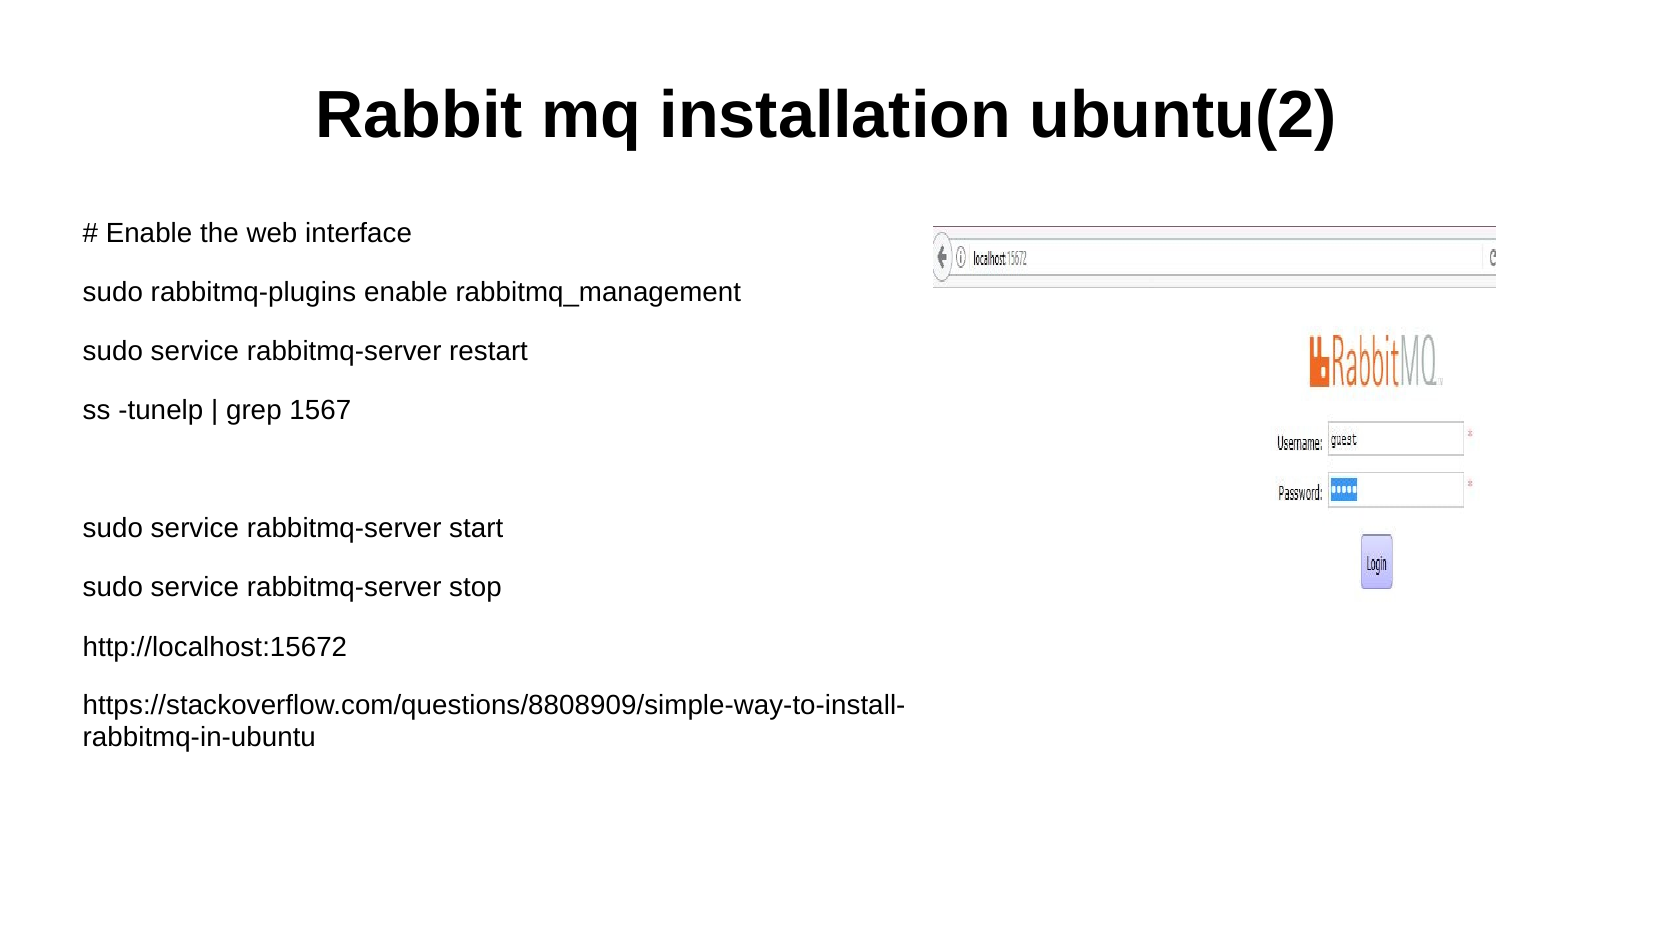

# Rabbit mq installation ubuntu(2)
# Enable the web interface
sudo rabbitmq-plugins enable rabbitmq_management
sudo service rabbitmq-server restart
ss -tunelp | grep 1567
sudo service rabbitmq-server start
sudo service rabbitmq-server stop
http://localhost:15672
https://stackoverflow.com/questions/8808909/simple-way-to-install-rabbitmq-in-ubuntu